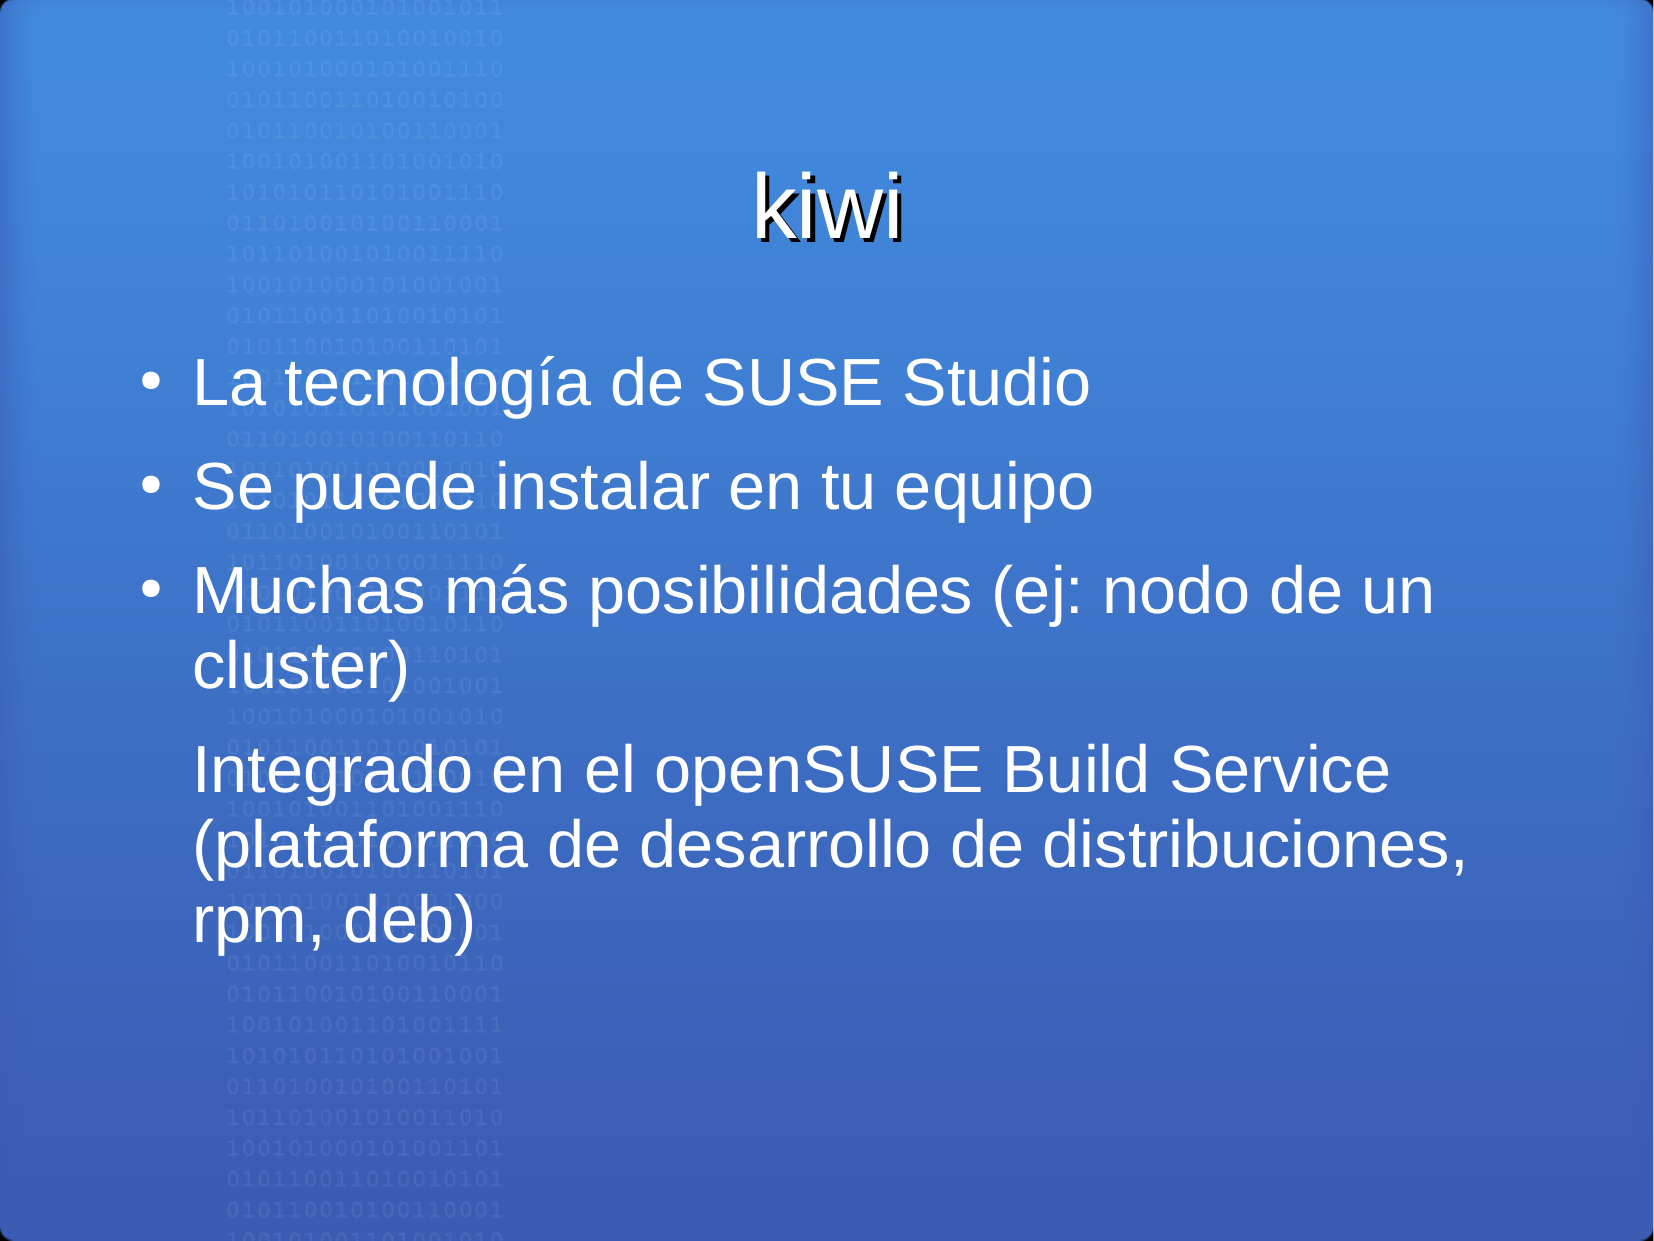

# kiwi
La tecnología de SUSE Studio
Se puede instalar en tu equipo
Muchas más posibilidades (ej: nodo de un cluster)
Integrado en el openSUSE Build Service (plataforma de desarrollo de distribuciones, rpm, deb)